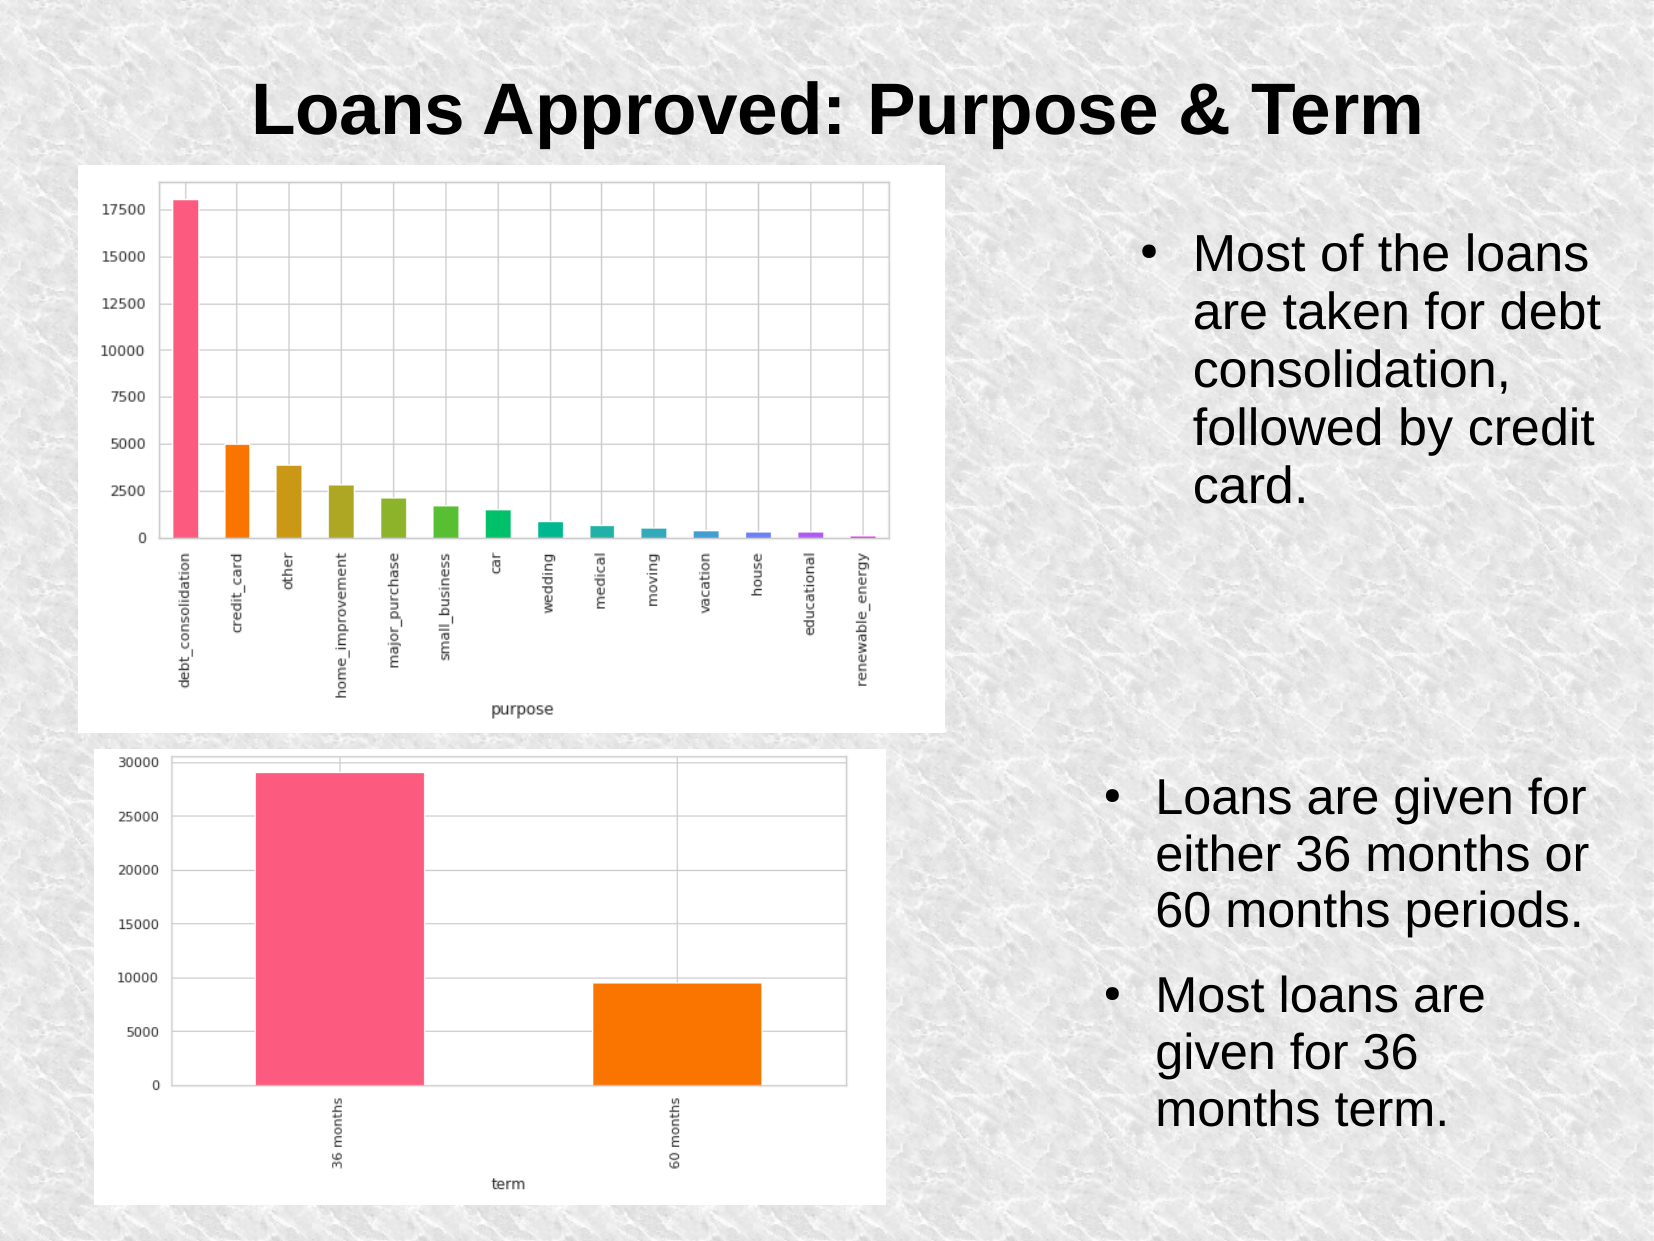

# Loans Approved: Purpose & Term
Most of the loans are taken for debt consolidation, followed by credit card.
Loans are given for either 36 months or 60 months periods.
Most loans are given for 36 months term.